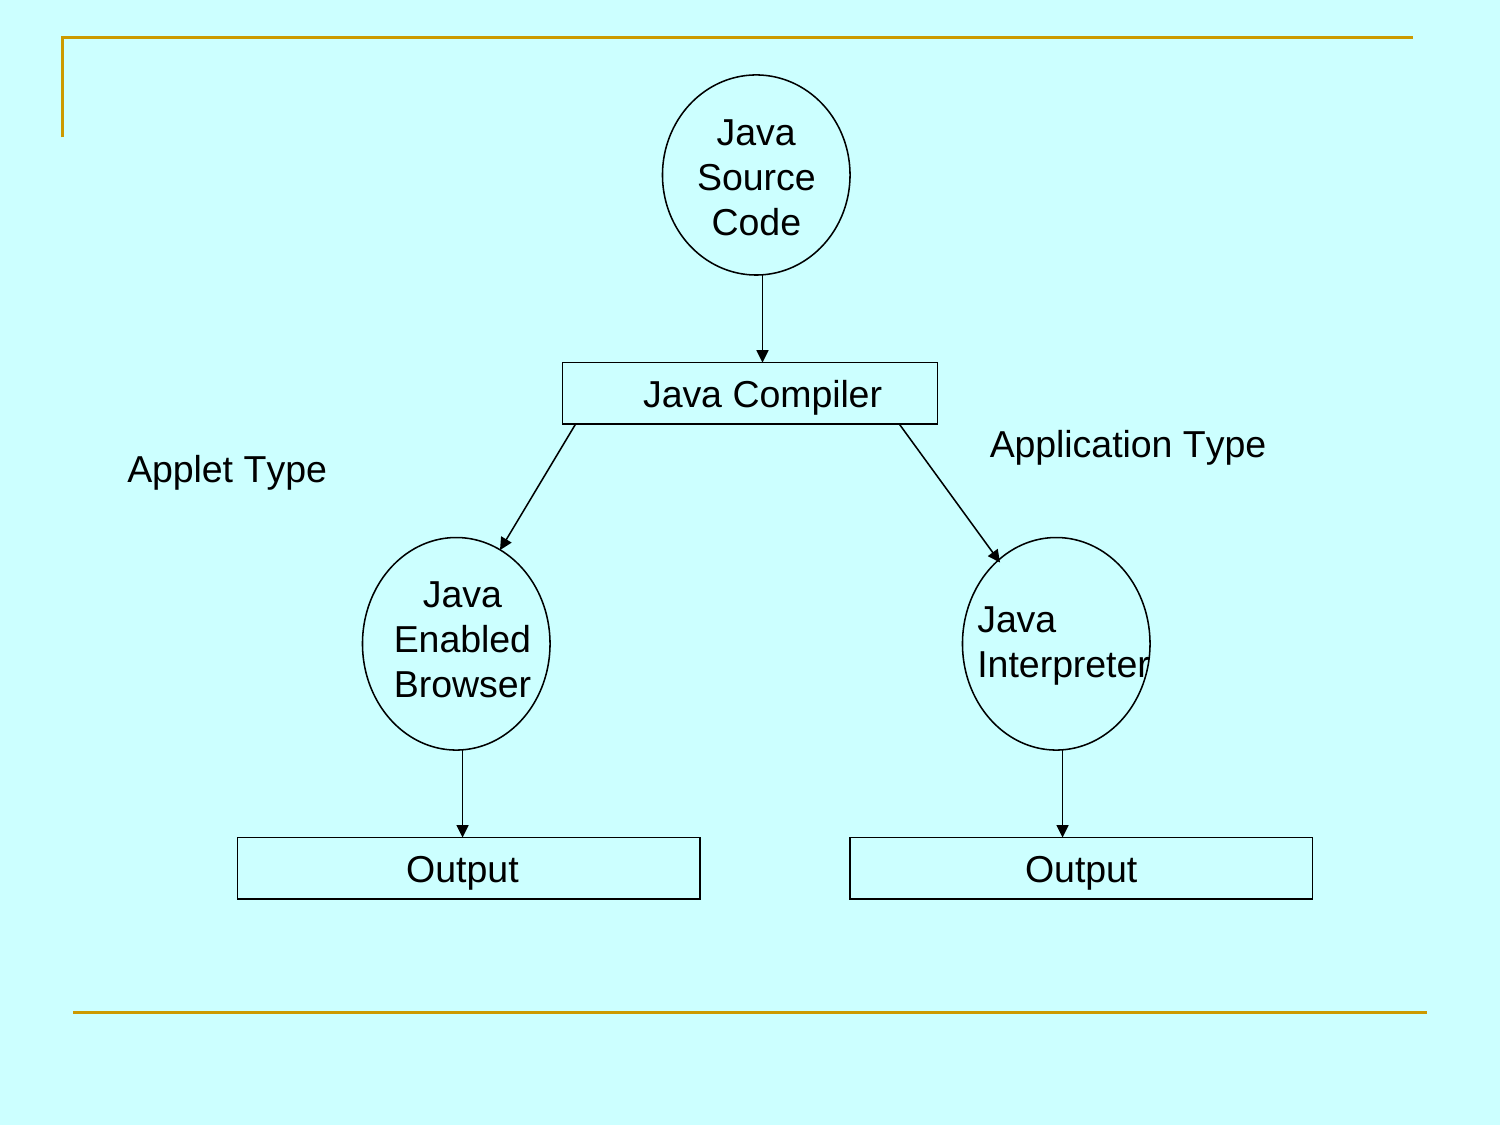

Java Source Code
Java Compiler
Application Type
Applet Type
Java Enabled Browser
Java Interpreter
Output
Output